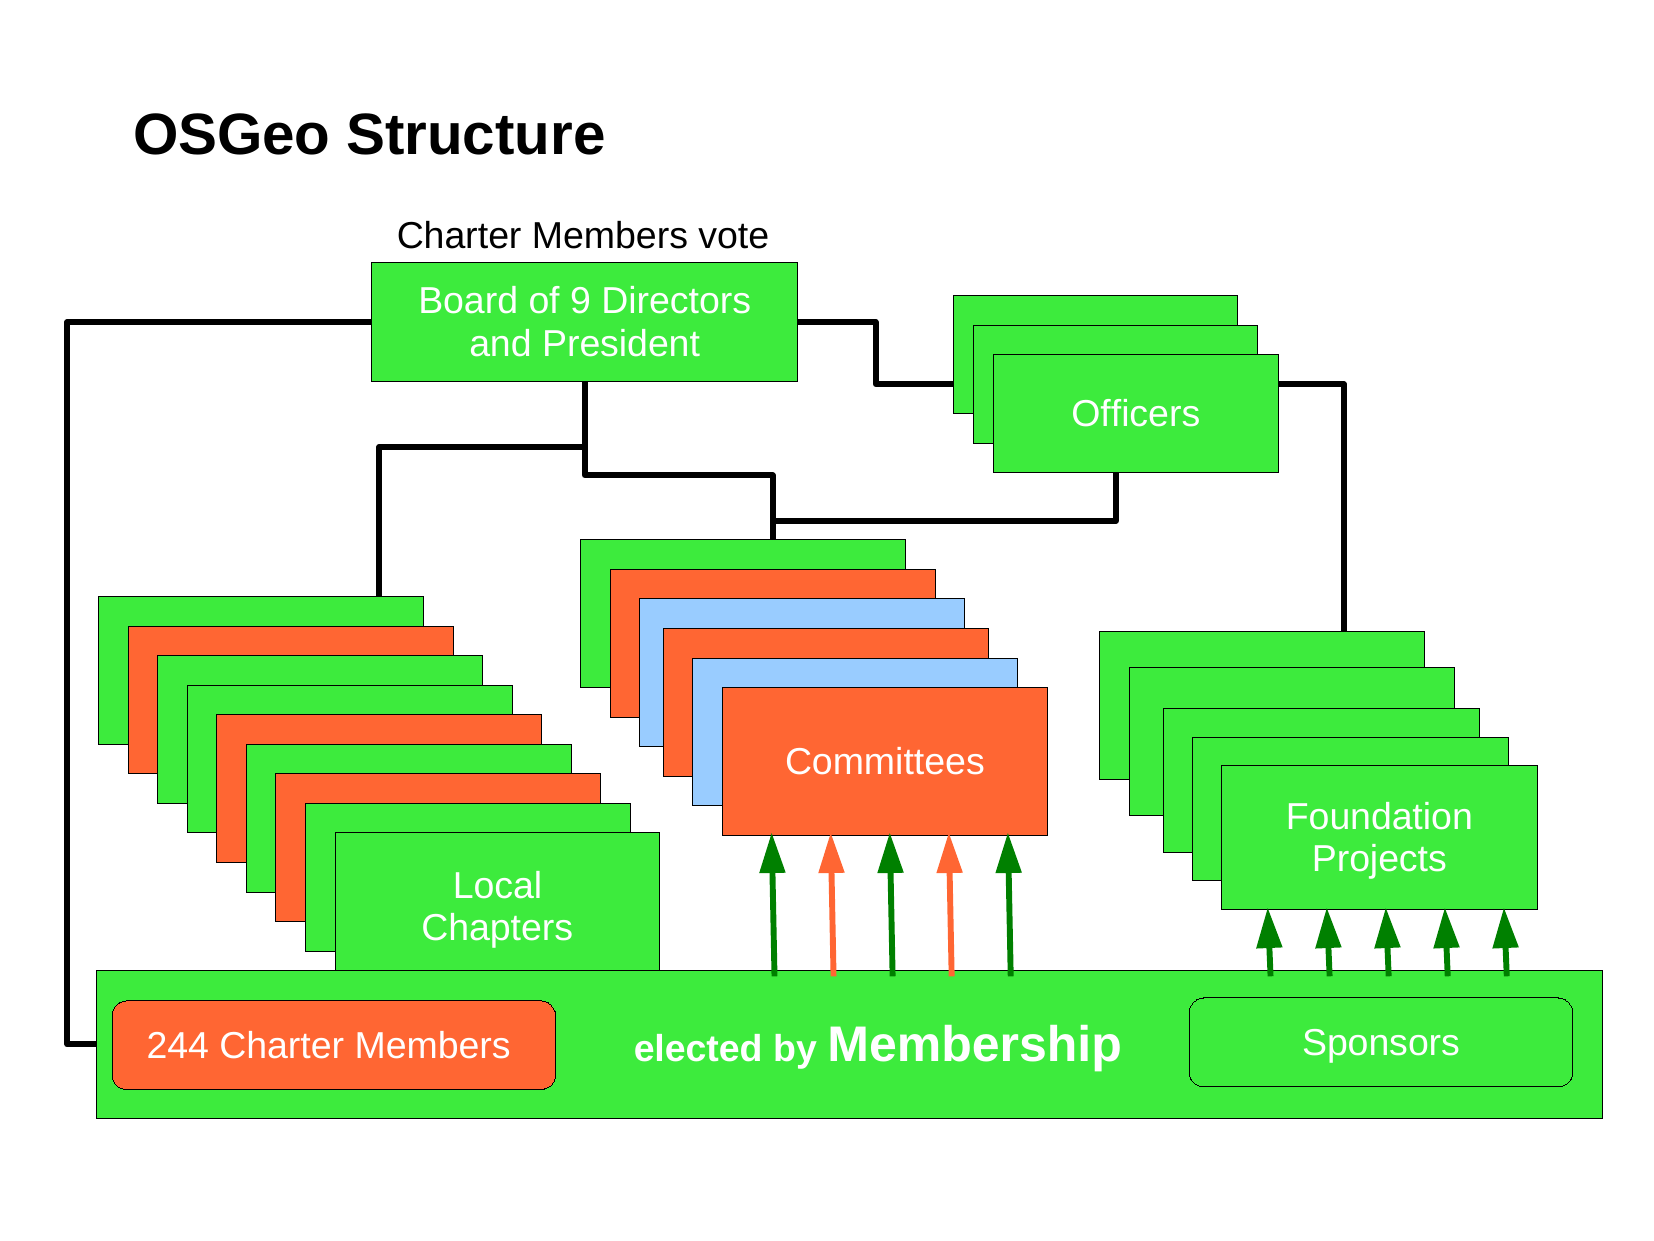

OSGeo Structure
Charter Members vote
Board of 9 Directors
and President
Officers
Officers
Officers
represent
Committees
Committees
Committees
Committees
Local
Chapters
Local
Chapters
Foundation
Projects
Committees
Committees
Local
Chapters
Local
Chapters
Local
Chapters
			elected by Membership
Sponsors
244 Charter Members
2013-02-20 | OSGeo 2013. All rights reserved